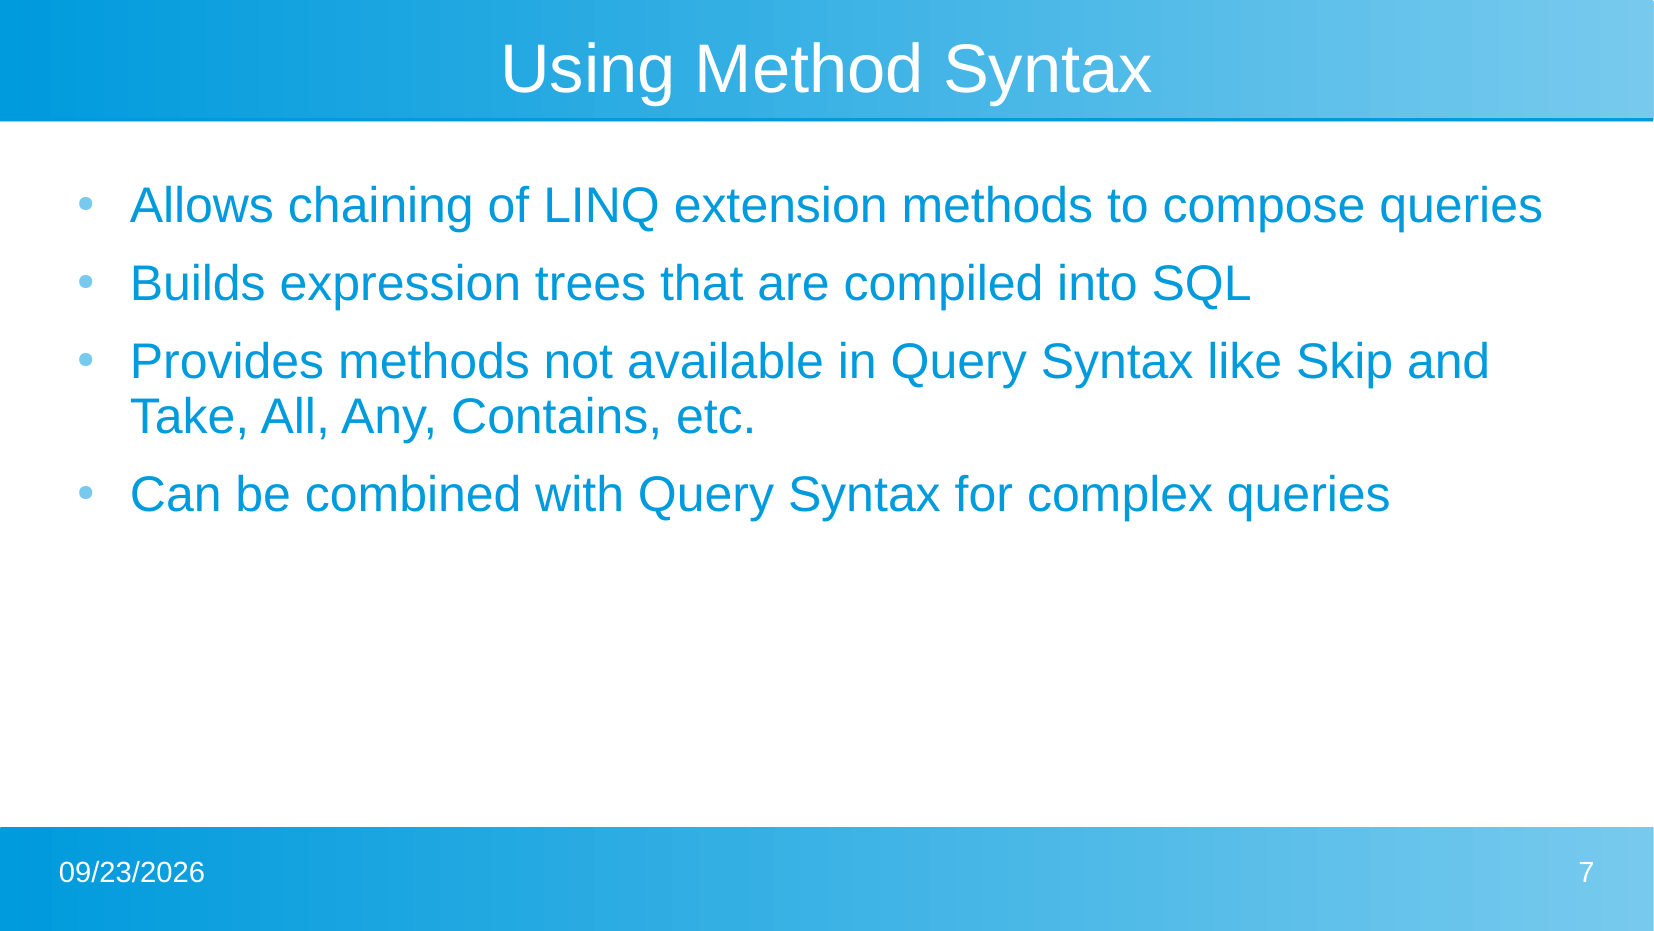

# Using Method Syntax
Allows chaining of LINQ extension methods to compose queries
Builds expression trees that are compiled into SQL
Provides methods not available in Query Syntax like Skip and Take, All, Any, Contains, etc.
Can be combined with Query Syntax for complex queries
7